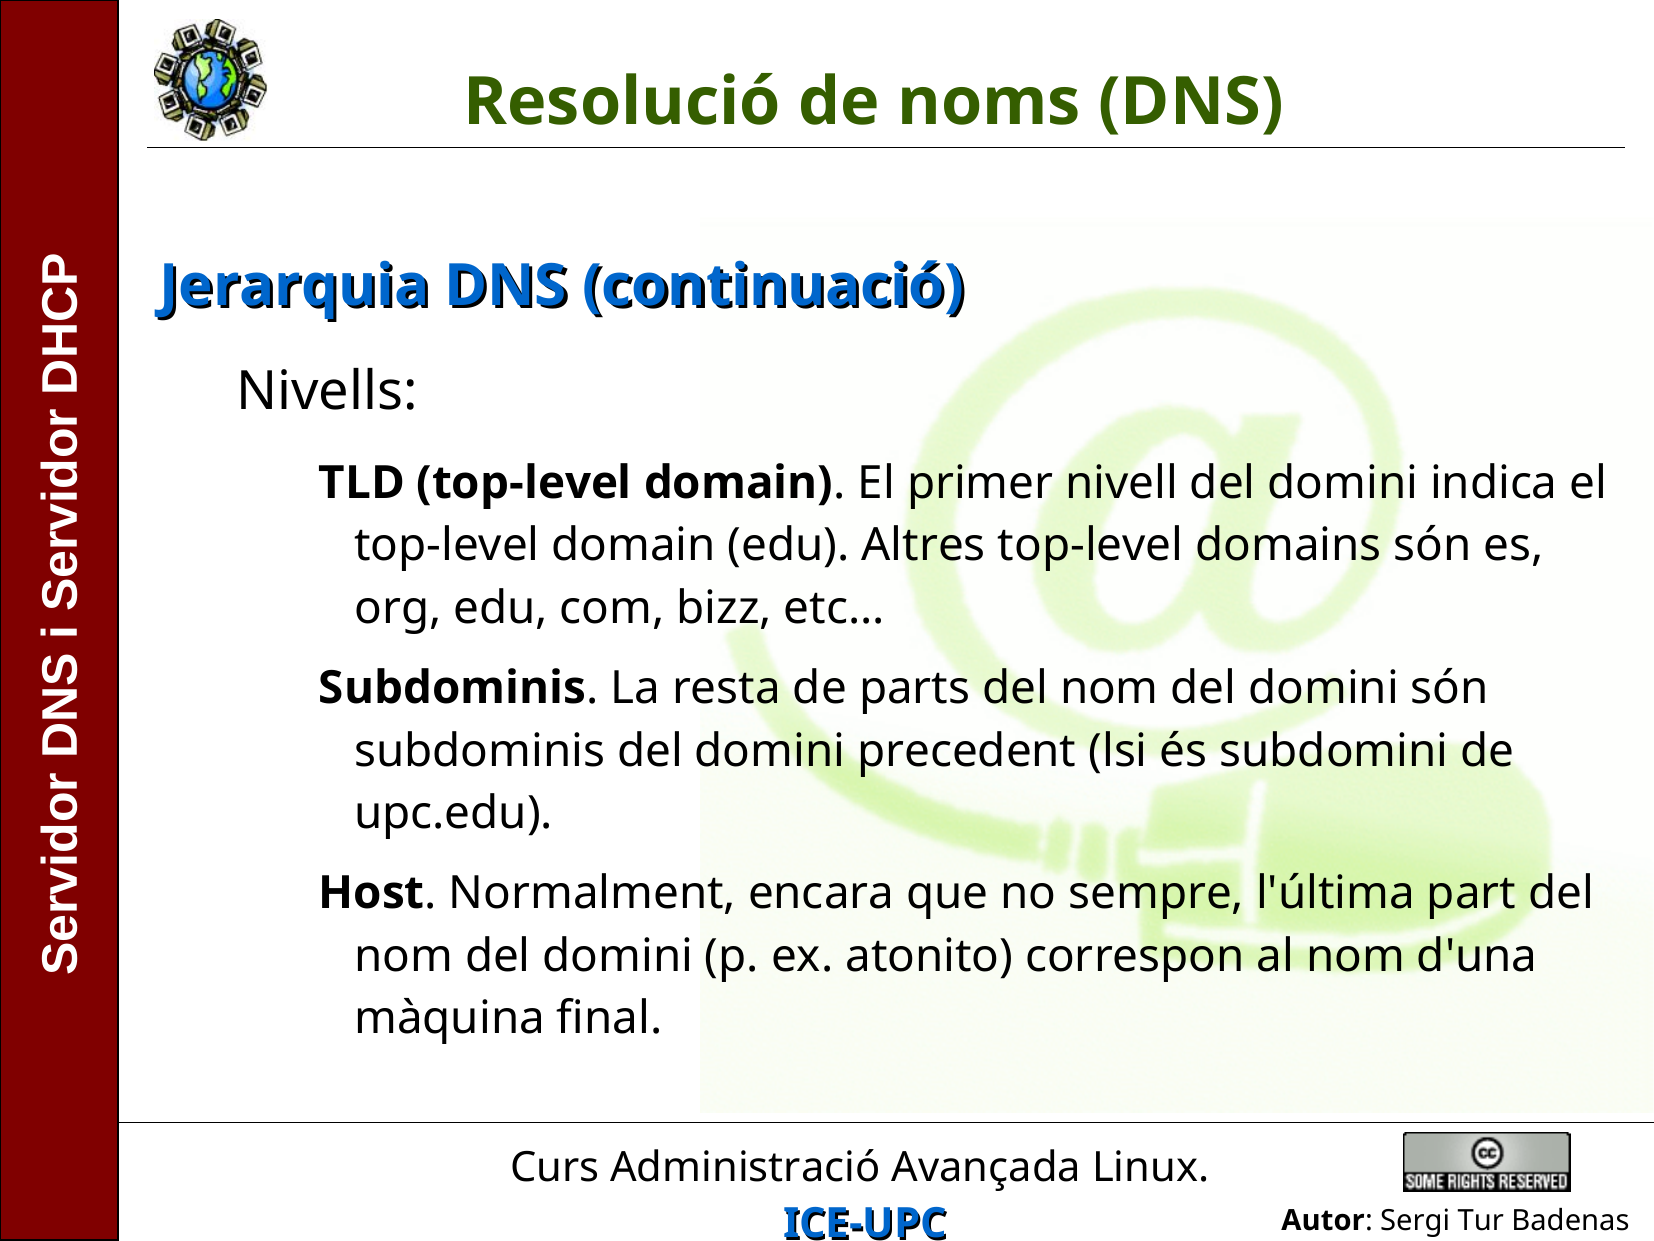

# Resolució de noms (DNS)
Jerarquia DNS (continuació)
Nivells:
TLD (top-level domain). El primer nivell del domini indica el top-level domain (edu). Altres top-level domains són es, org, edu, com, bizz, etc...
Subdominis. La resta de parts del nom del domini són subdominis del domini precedent (lsi és subdomini de upc.edu).
Host. Normalment, encara que no sempre, l'última part del nom del domini (p. ex. atonito) correspon al nom d'una màquina final.